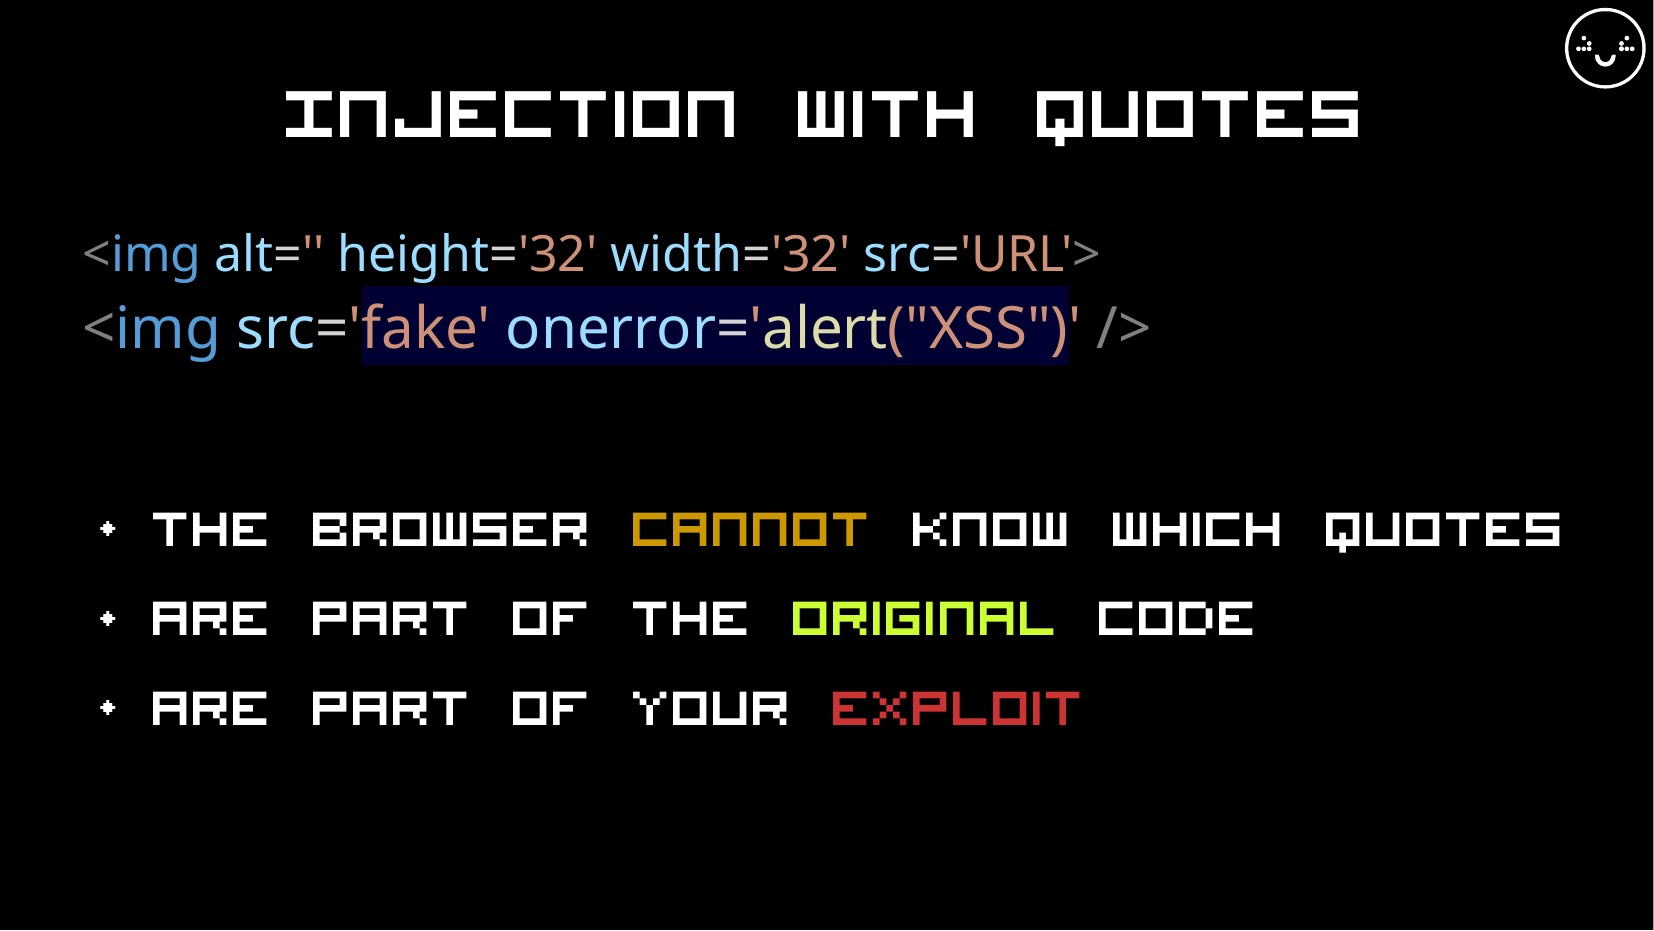

# Injection with quotes
<img alt='' height='32' width='32' src='URL'>
<img src='fake' onerror='alert("XSS")' />
The browser cannot know which quotes
Are part of the original code
are part of your exploit